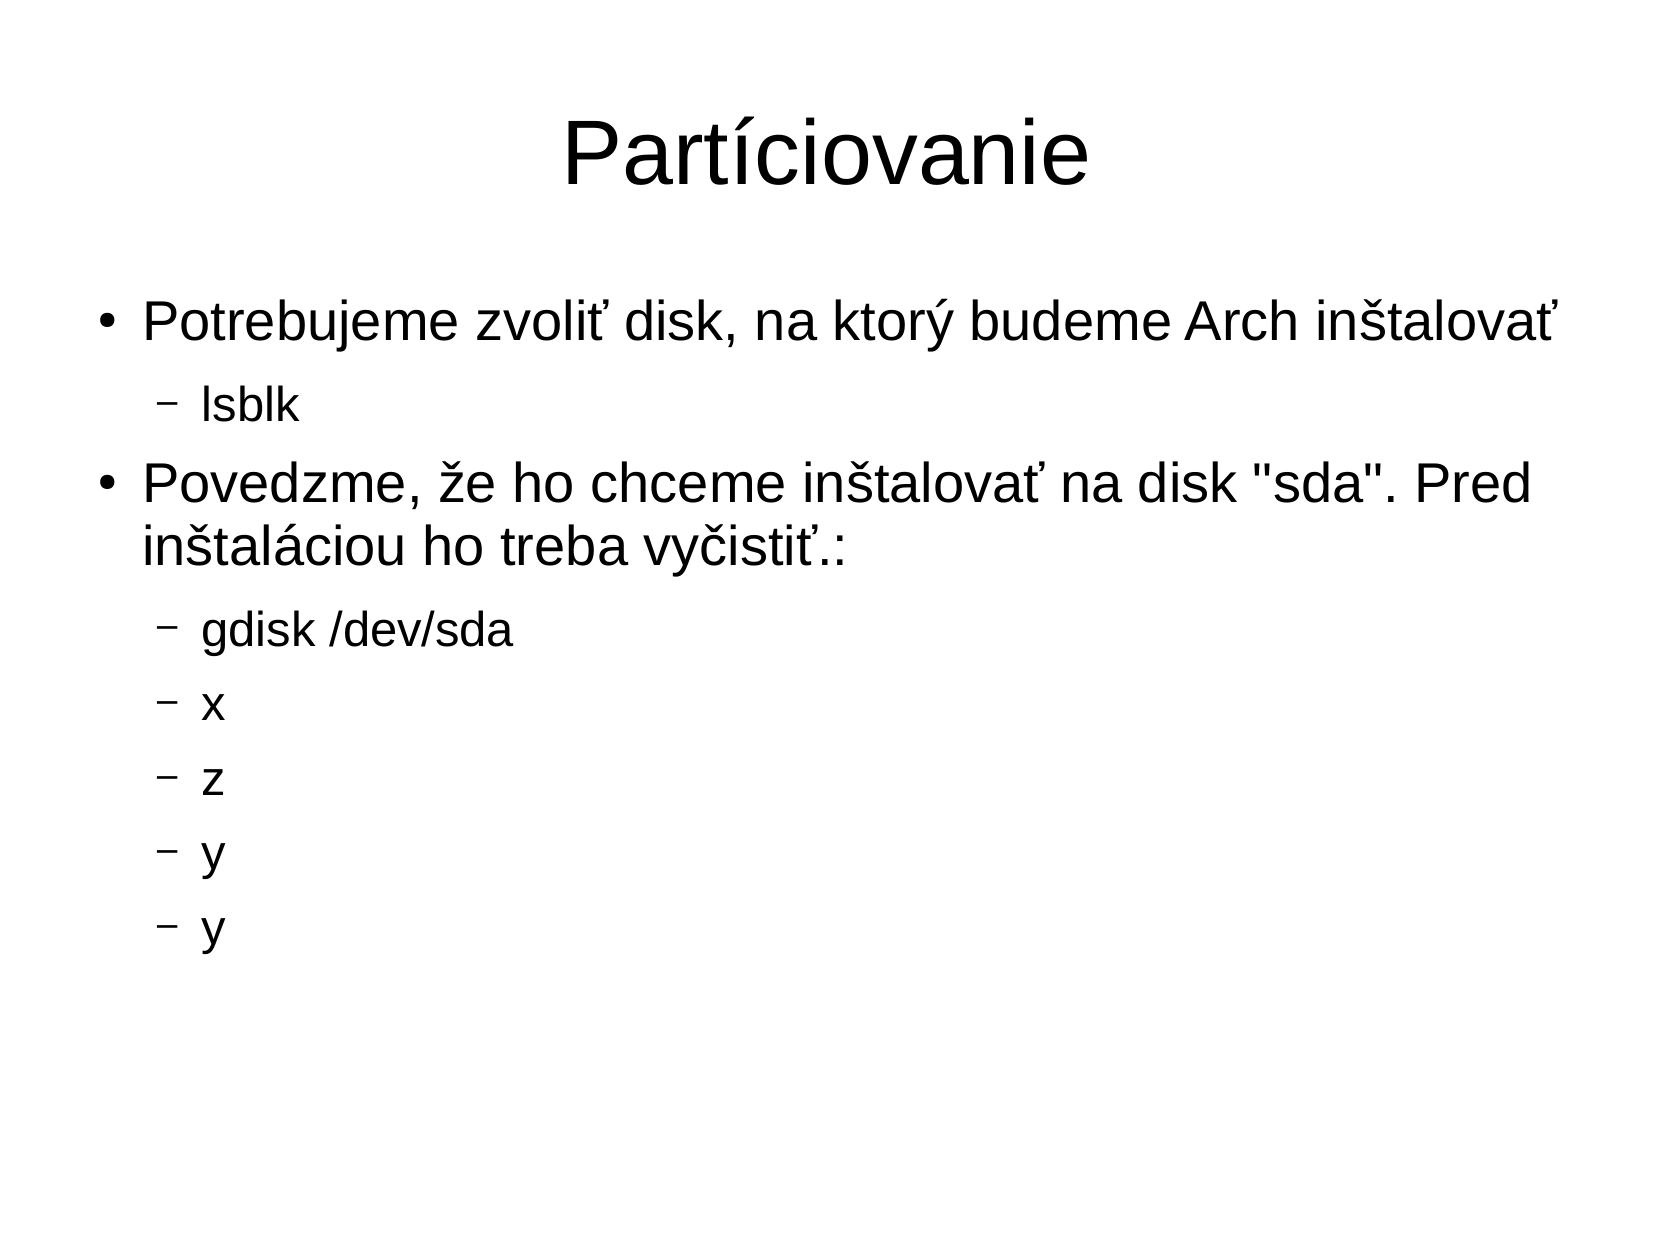

# Partíciovanie
Potrebujeme zvoliť disk, na ktorý budeme Arch inštalovať
lsblk
Povedzme, že ho chceme inštalovať na disk "sda". Pred inštaláciou ho treba vyčistiť.:
gdisk /dev/sda
x
z
y
y